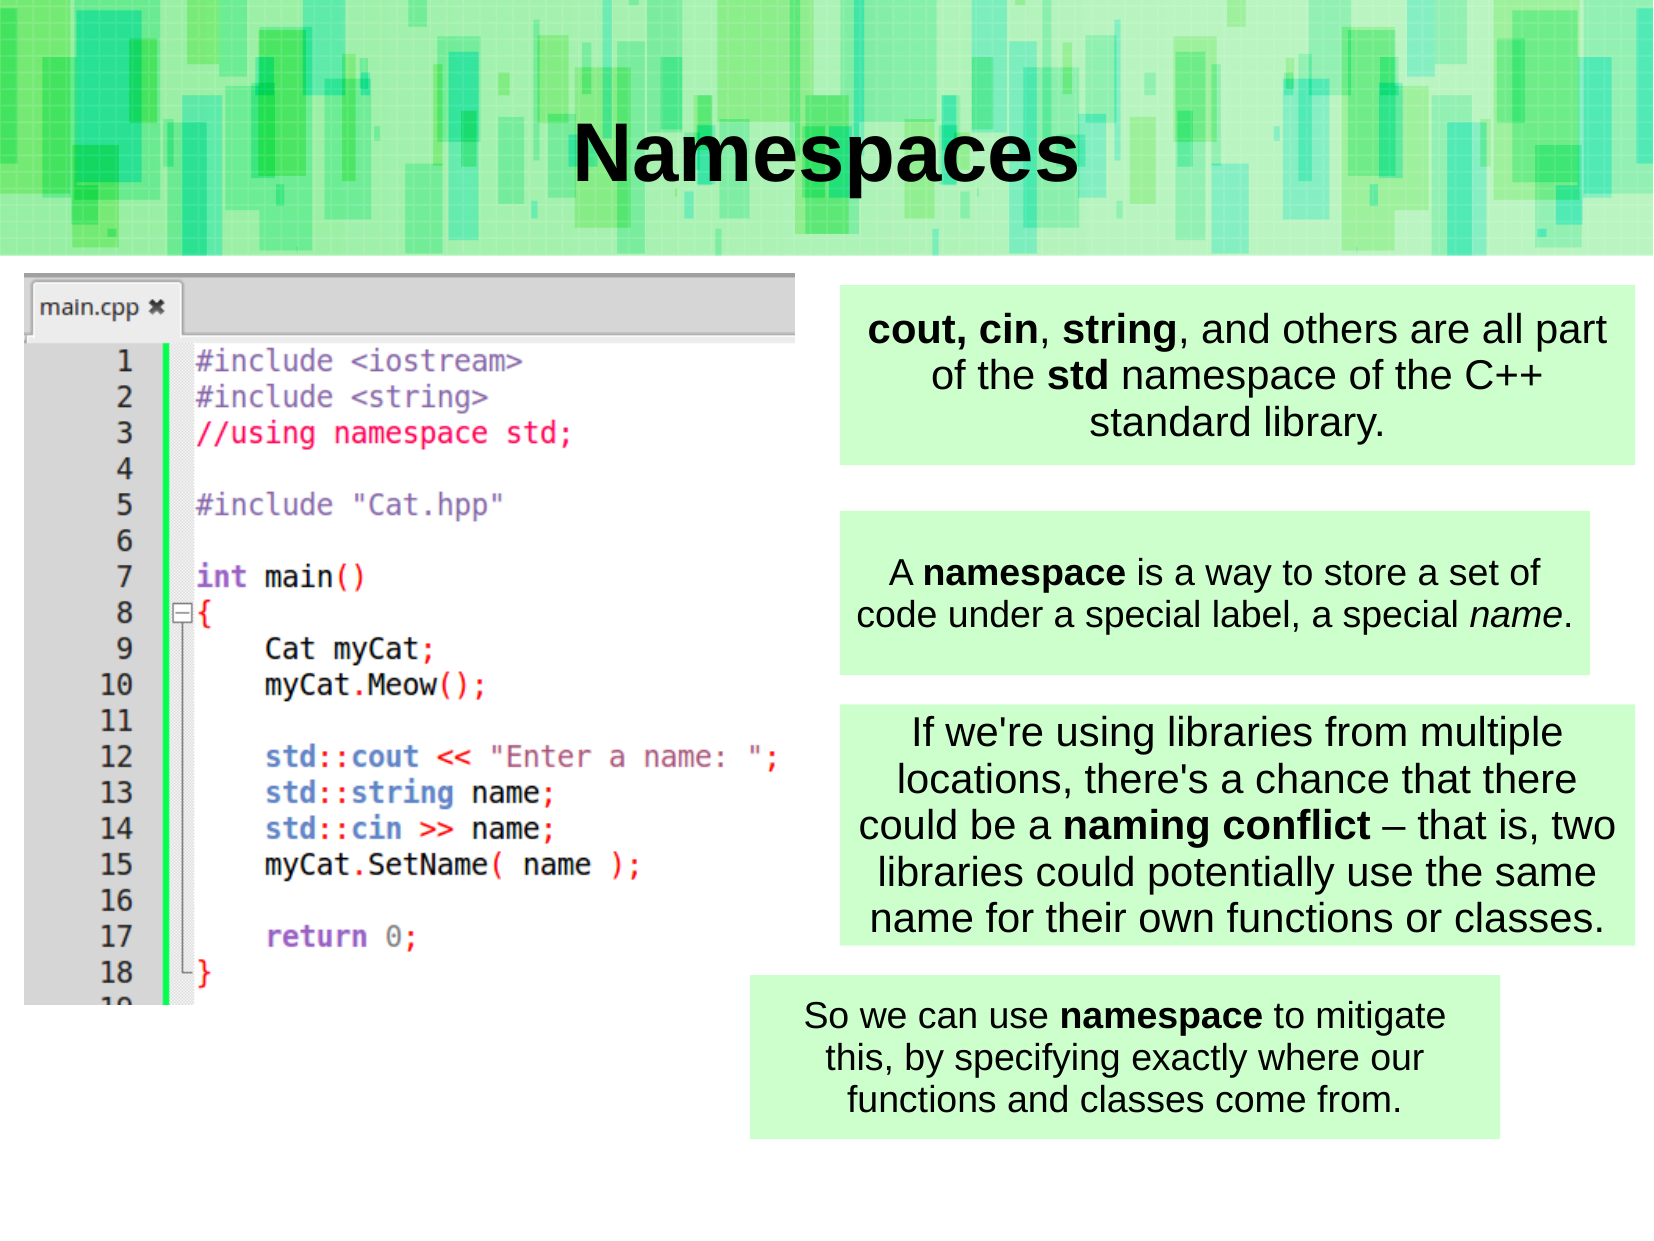

# Namespaces
cout, cin, string, and others are all part of the std namespace of the C++ standard library.
A namespace is a way to store a set of code under a special label, a special name.
If we're using libraries from multiple locations, there's a chance that there could be a naming conflict – that is, two libraries could potentially use the same name for their own functions or classes.
So we can use namespace to mitigate this, by specifying exactly where our functions and classes come from.